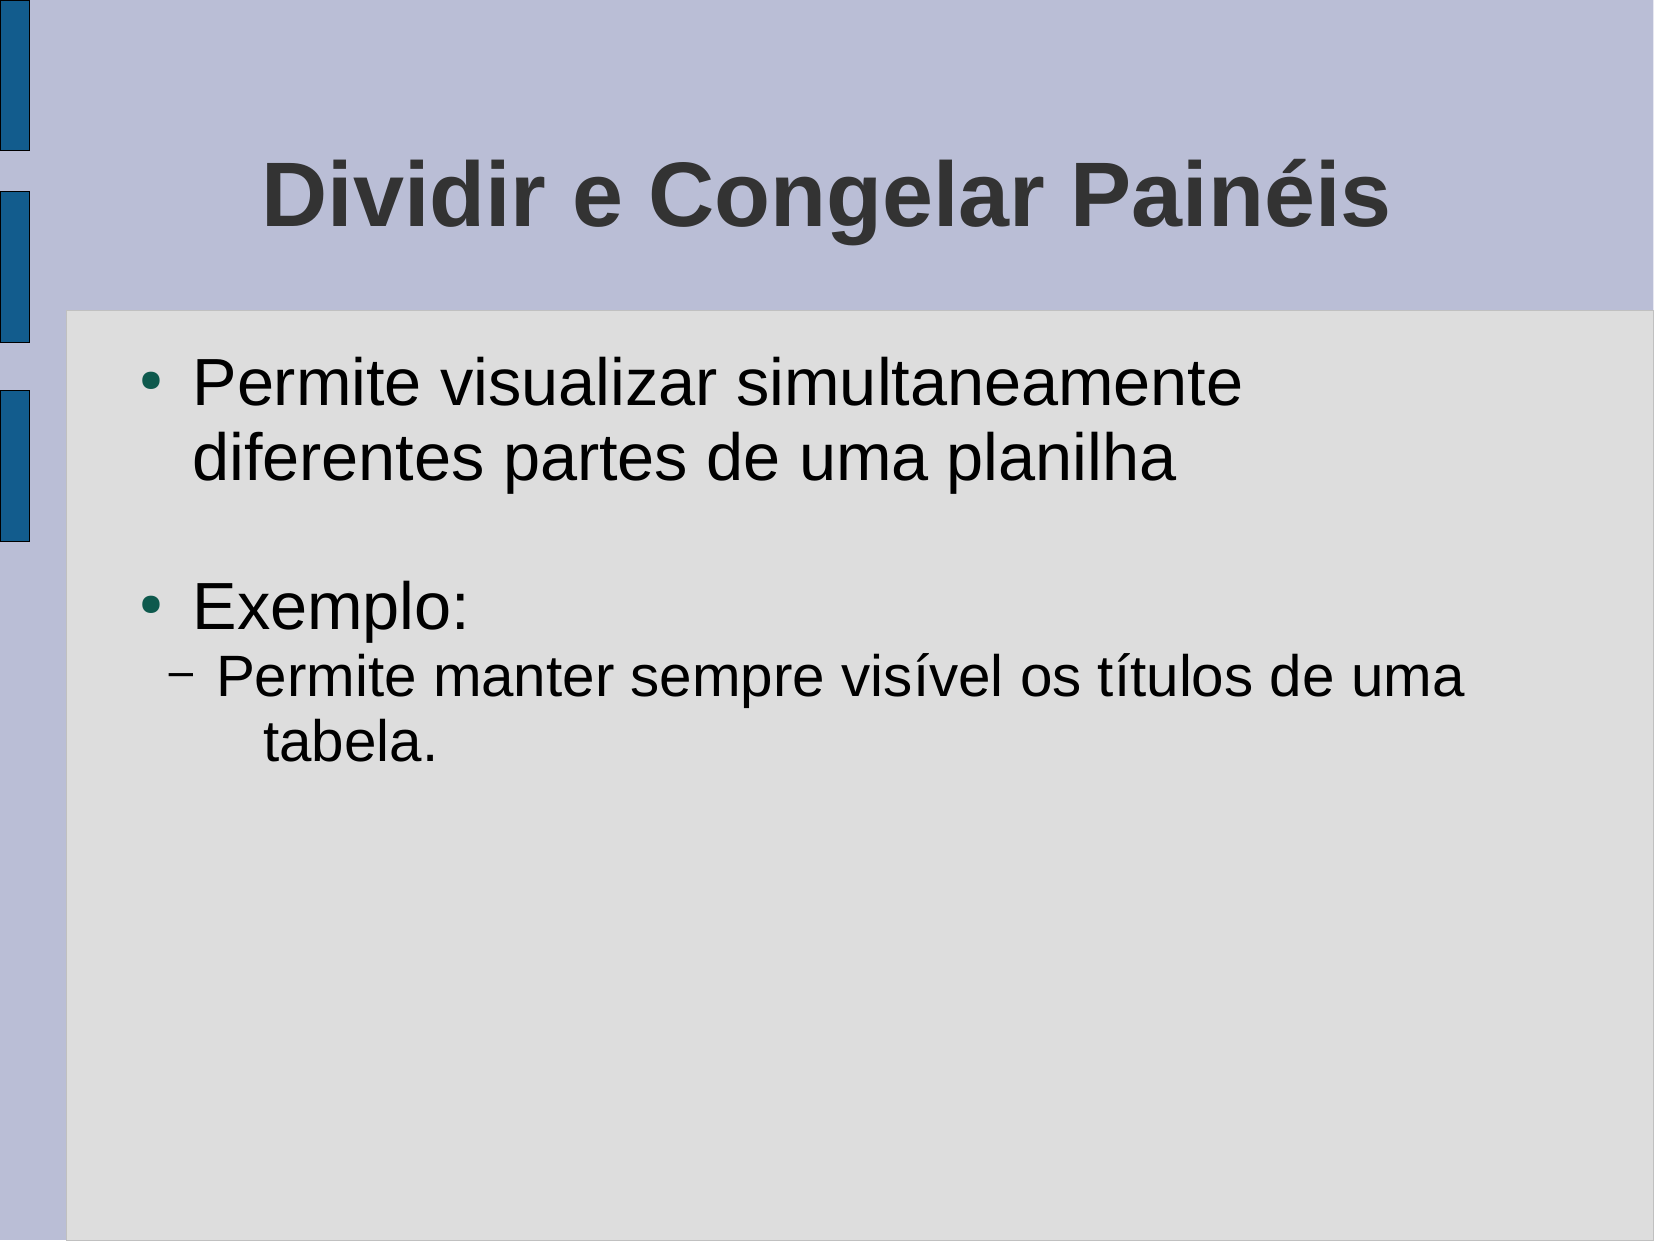

# Dividir e Congelar Painéis
Permite visualizar simultaneamente diferentes partes de uma planilha
Exemplo:
Permite manter sempre visível os títulos de uma tabela.